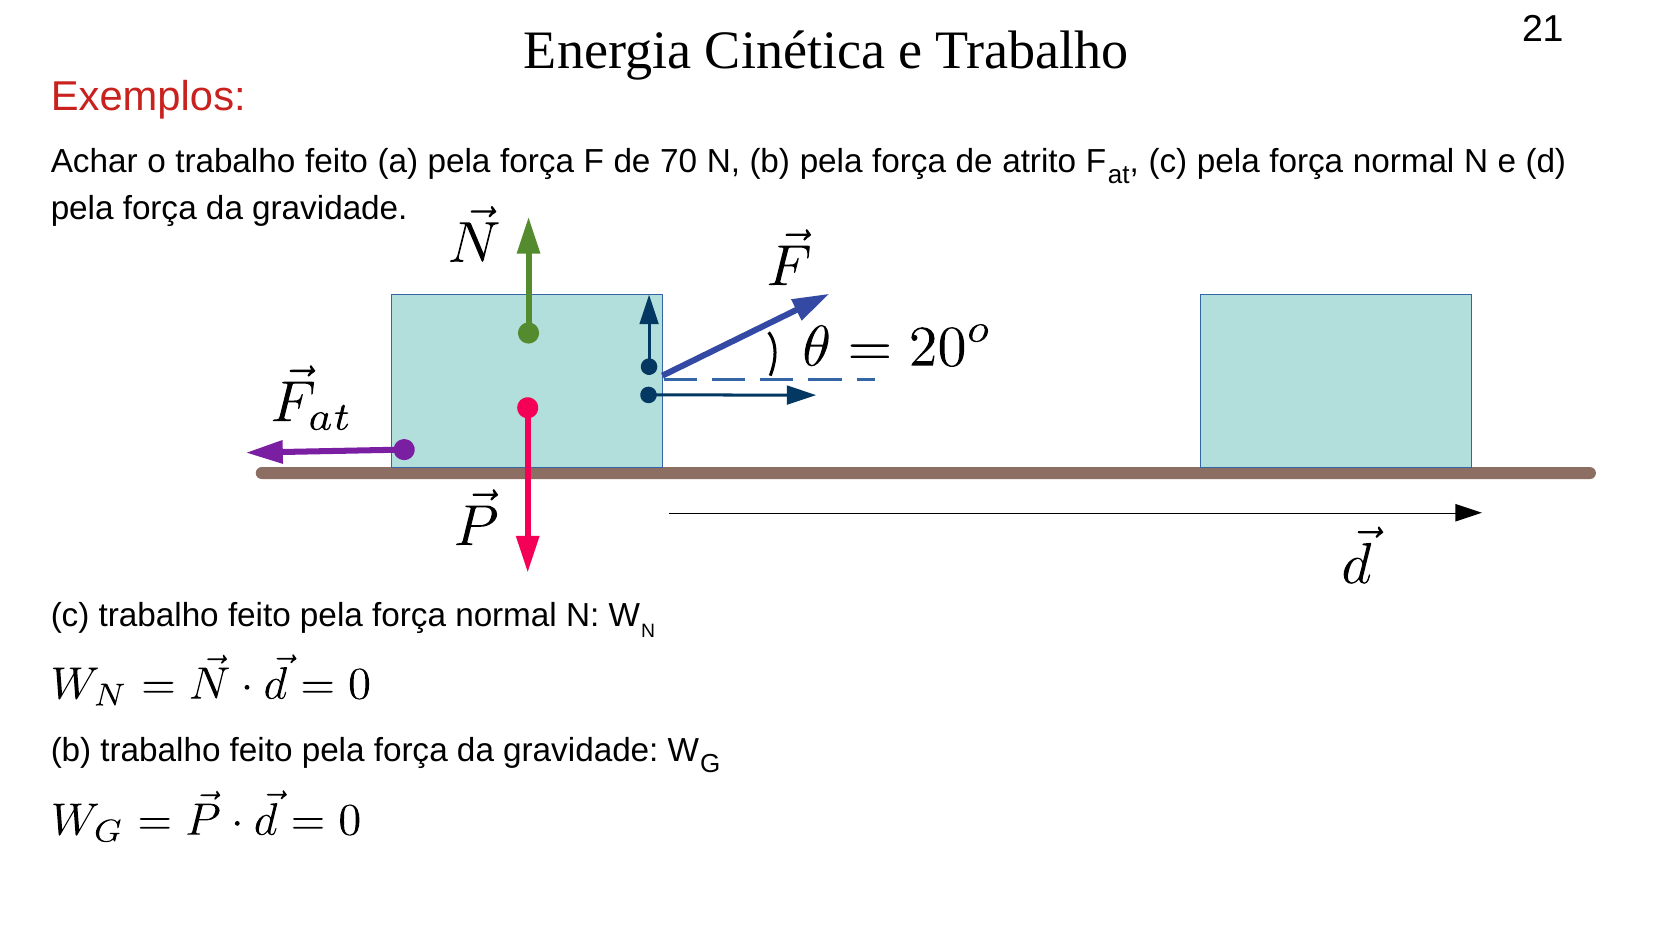

Energia Cinética e Trabalho
Exemplos:
Achar o trabalho feito (a) pela força F de 70 N, (b) pela força de atrito Fat, (c) pela força normal N e (d) pela força da gravidade.
(c) trabalho feito pela força normal N: WN
(b) trabalho feito pela força da gravidade: WG